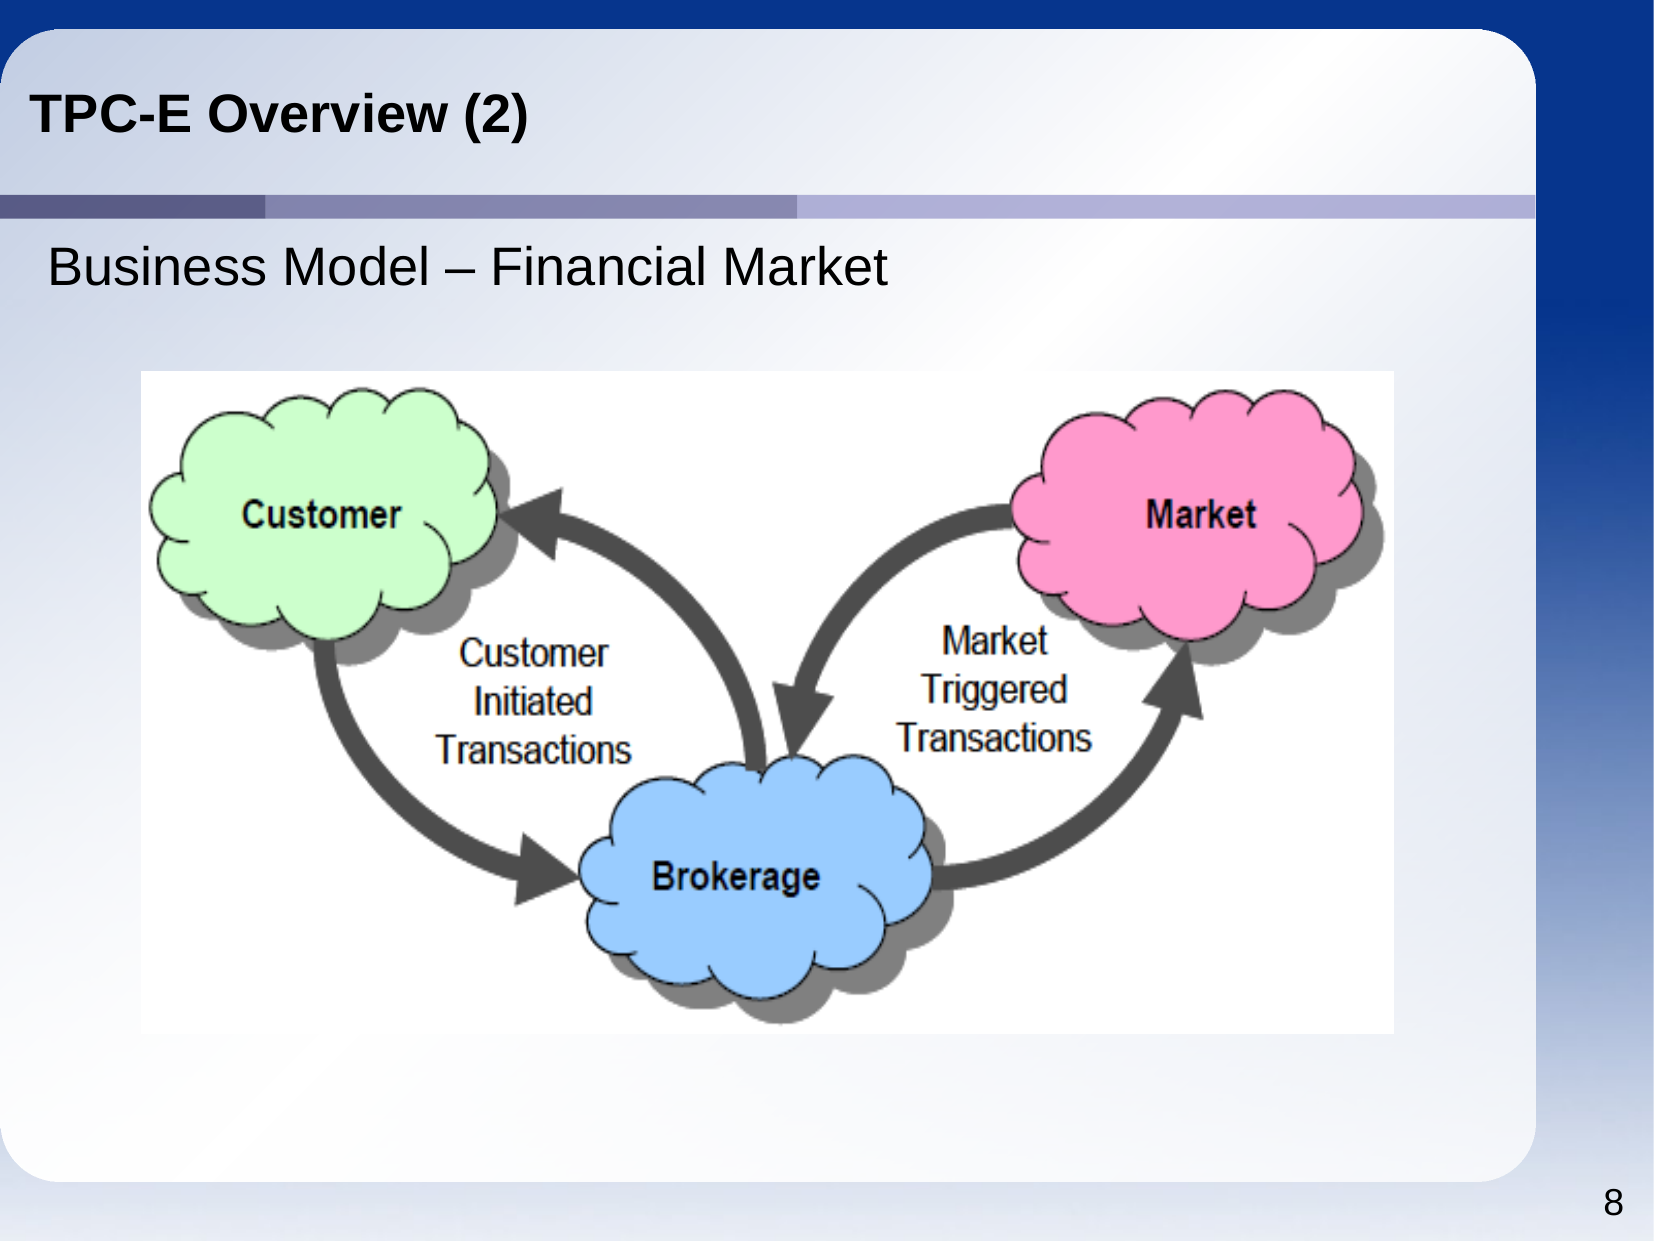

# TPC-E Overview (2)
Business Model – Financial Market
8